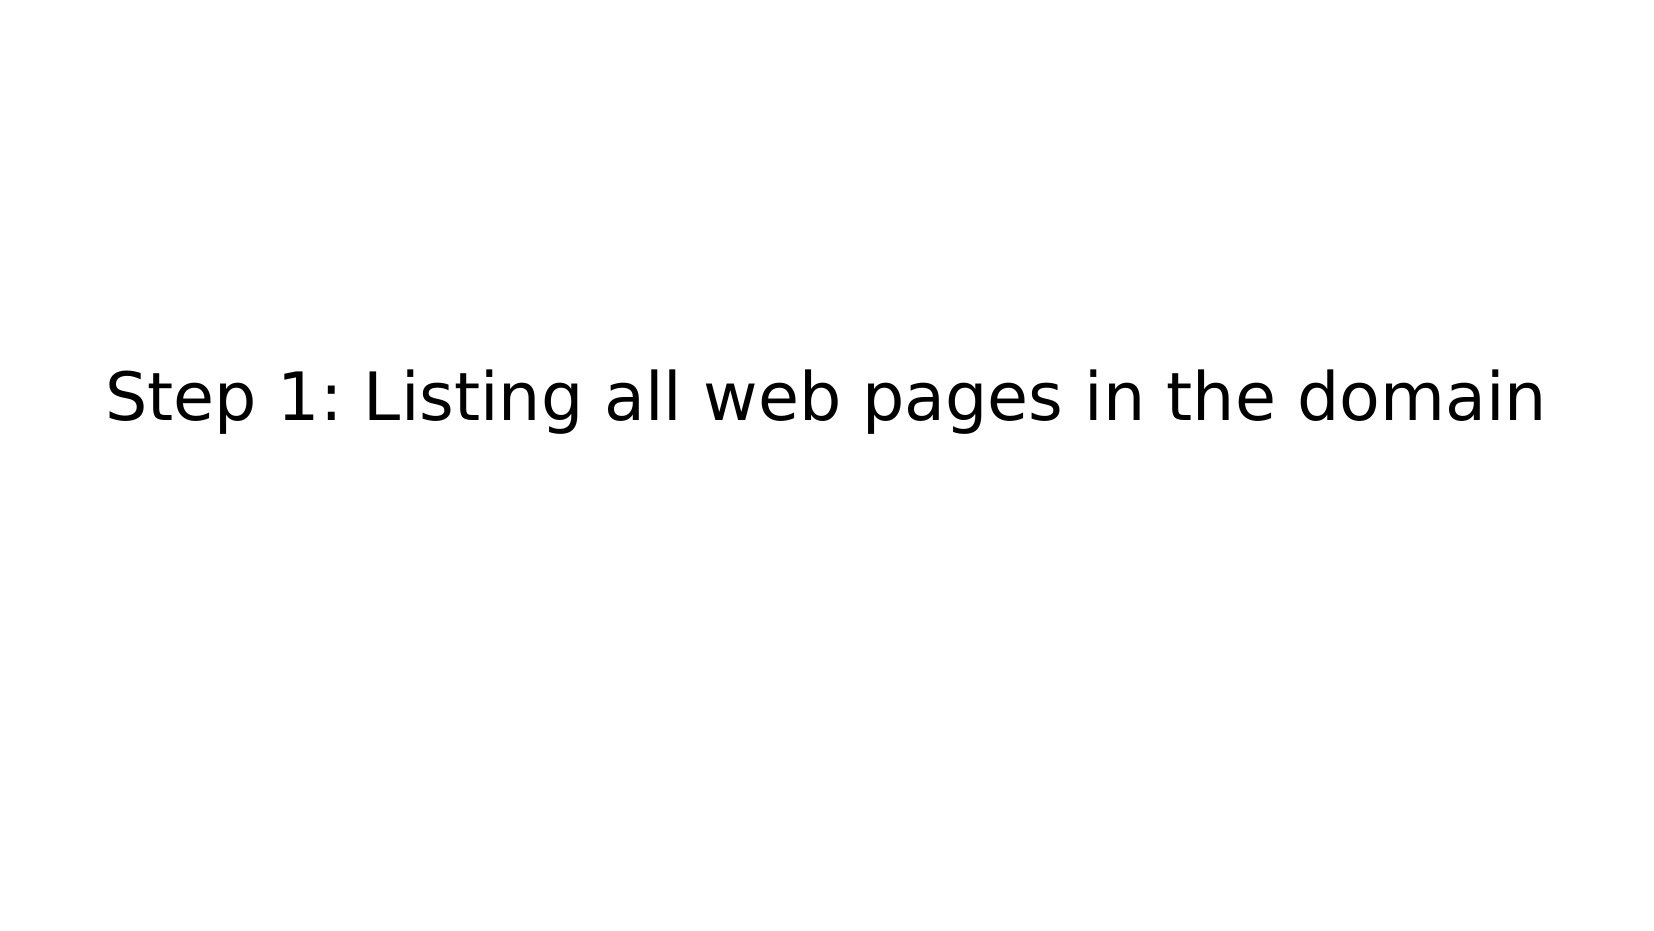

# Step 1: Listing all web pages in the domain